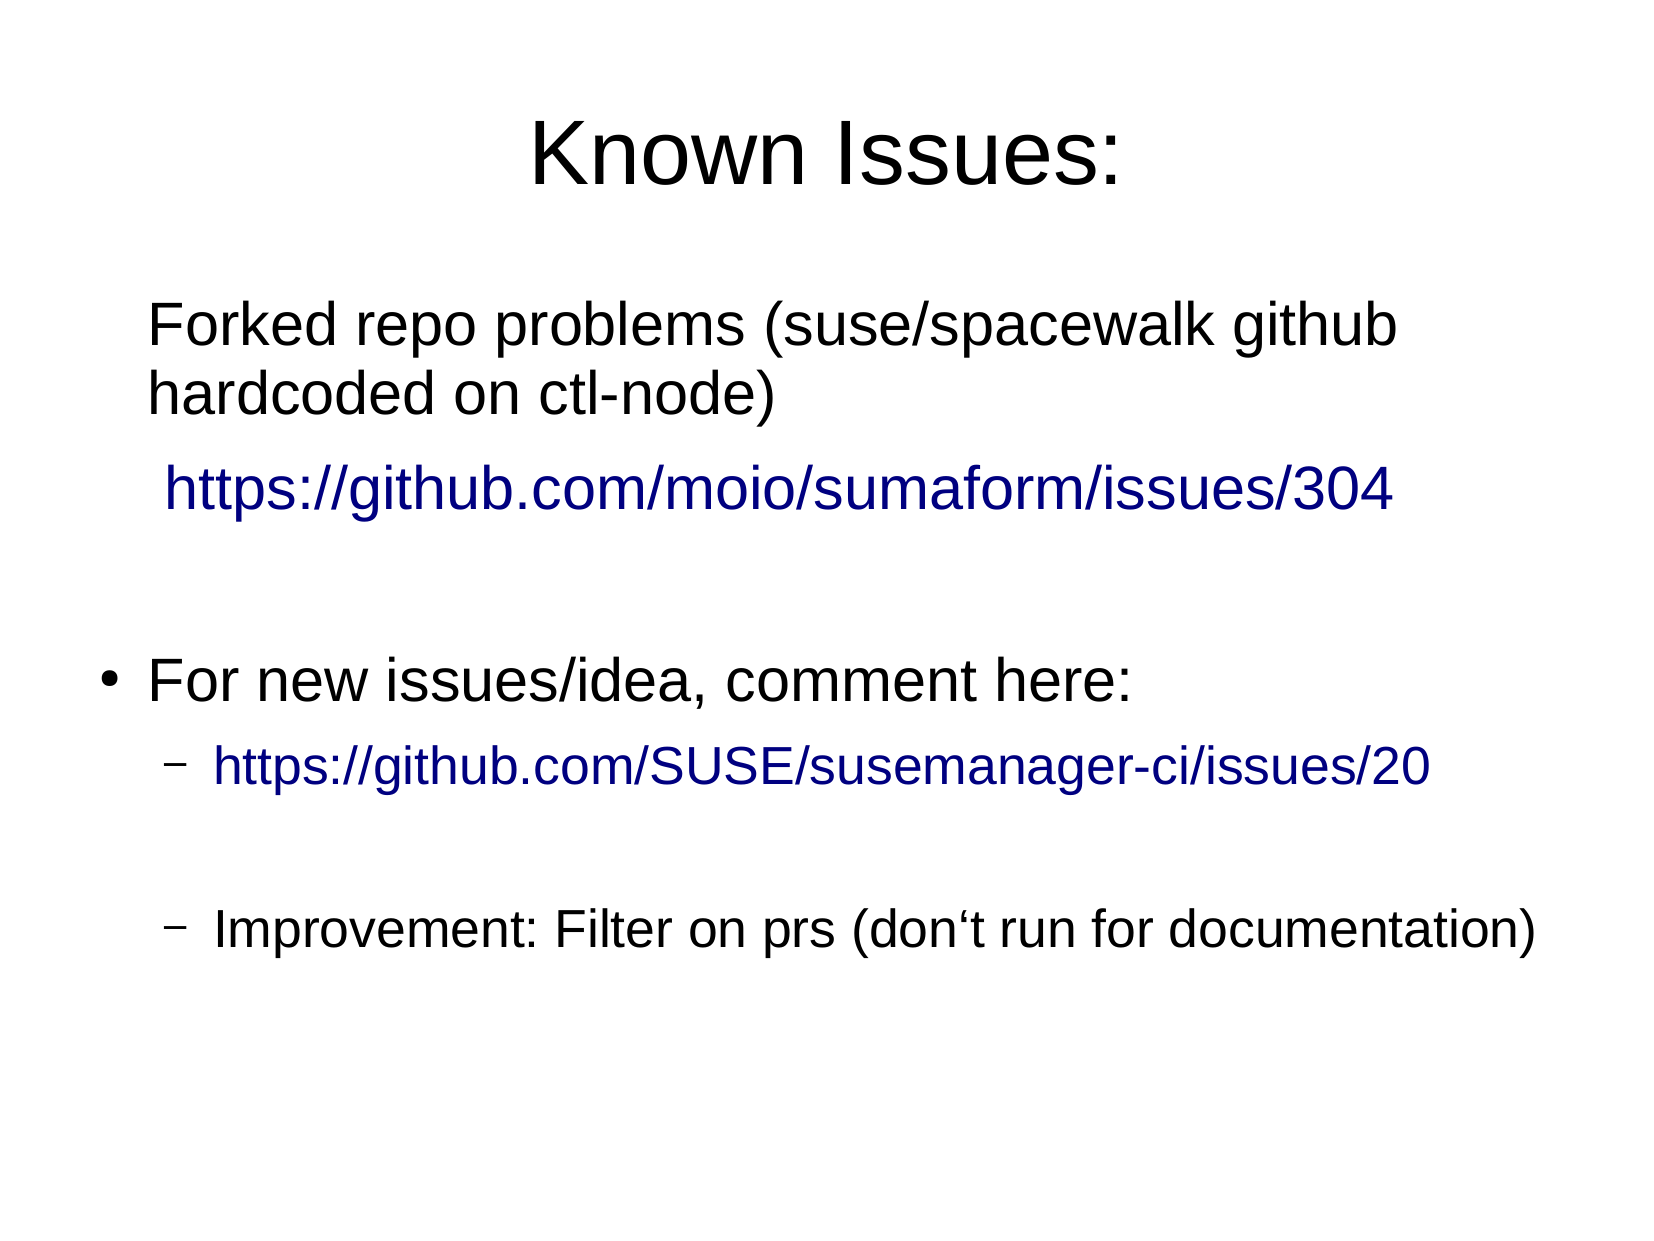

# Known Issues:
Forked repo problems (suse/spacewalk github hardcoded on ctl-node)
 https://github.com/moio/sumaform/issues/304
For new issues/idea, comment here:
https://github.com/SUSE/susemanager-ci/issues/20
Improvement: Filter on prs (don‘t run for documentation)